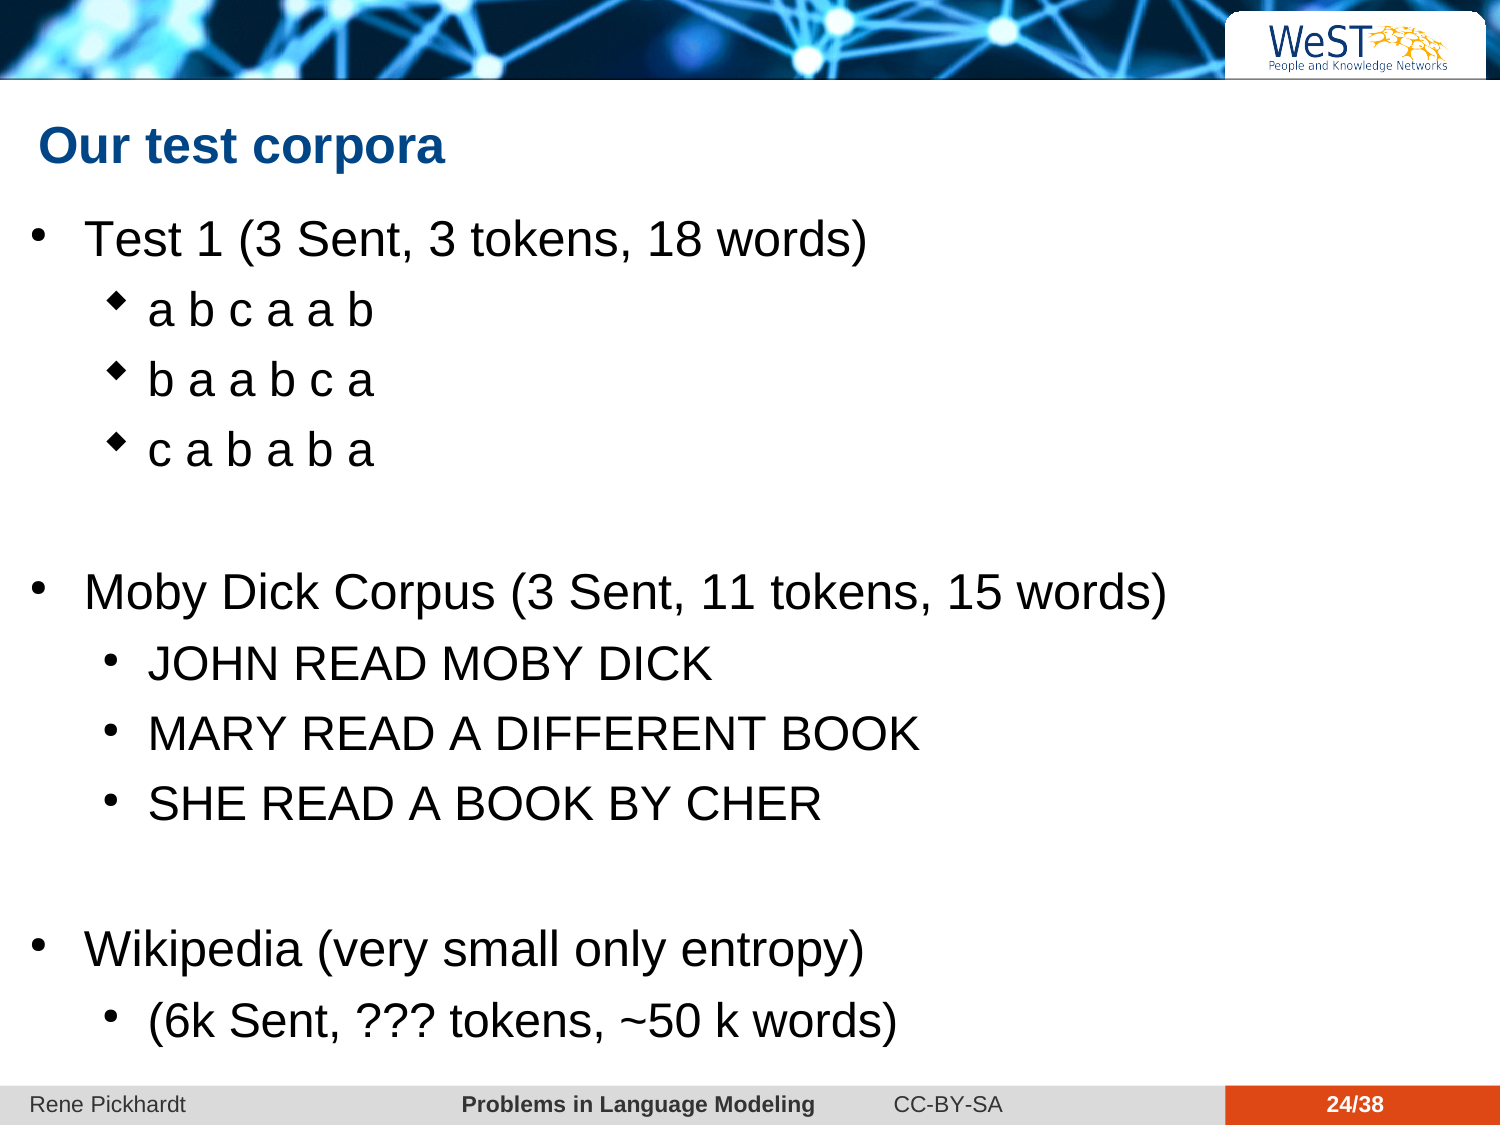

# Our test corpora
Test 1 (3 Sent, 3 tokens, 18 words)
a b c a a b
b a a b c a
c a b a b a
Moby Dick Corpus (3 Sent, 11 tokens, 15 words)
JOHN READ MOBY DICK
MARY READ A DIFFERENT BOOK
SHE READ A BOOK BY CHER
Wikipedia (very small only entropy)
(6k Sent, ??? tokens, ~50 k words)